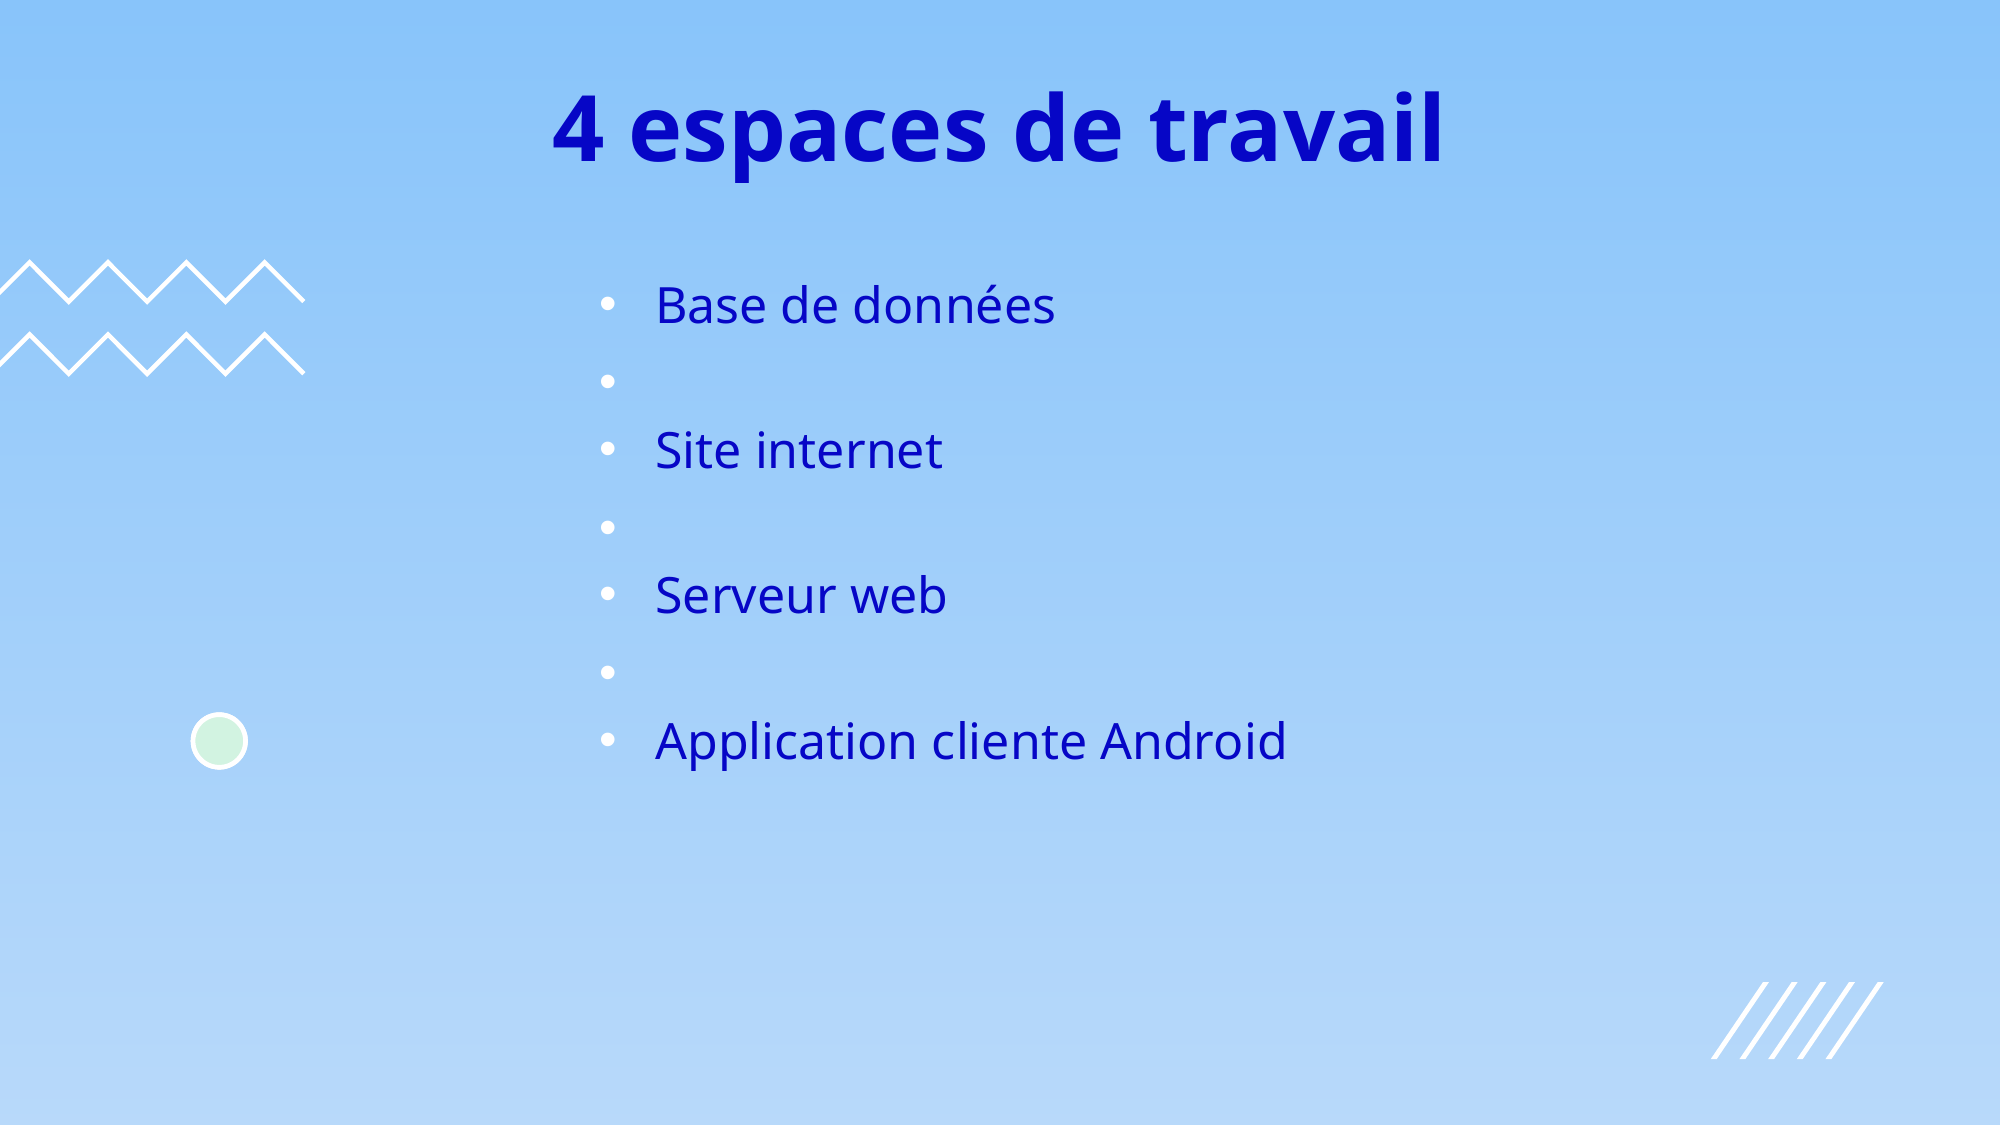

4 espaces de travail
Base de données
Site internet
Serveur web
Application cliente Android